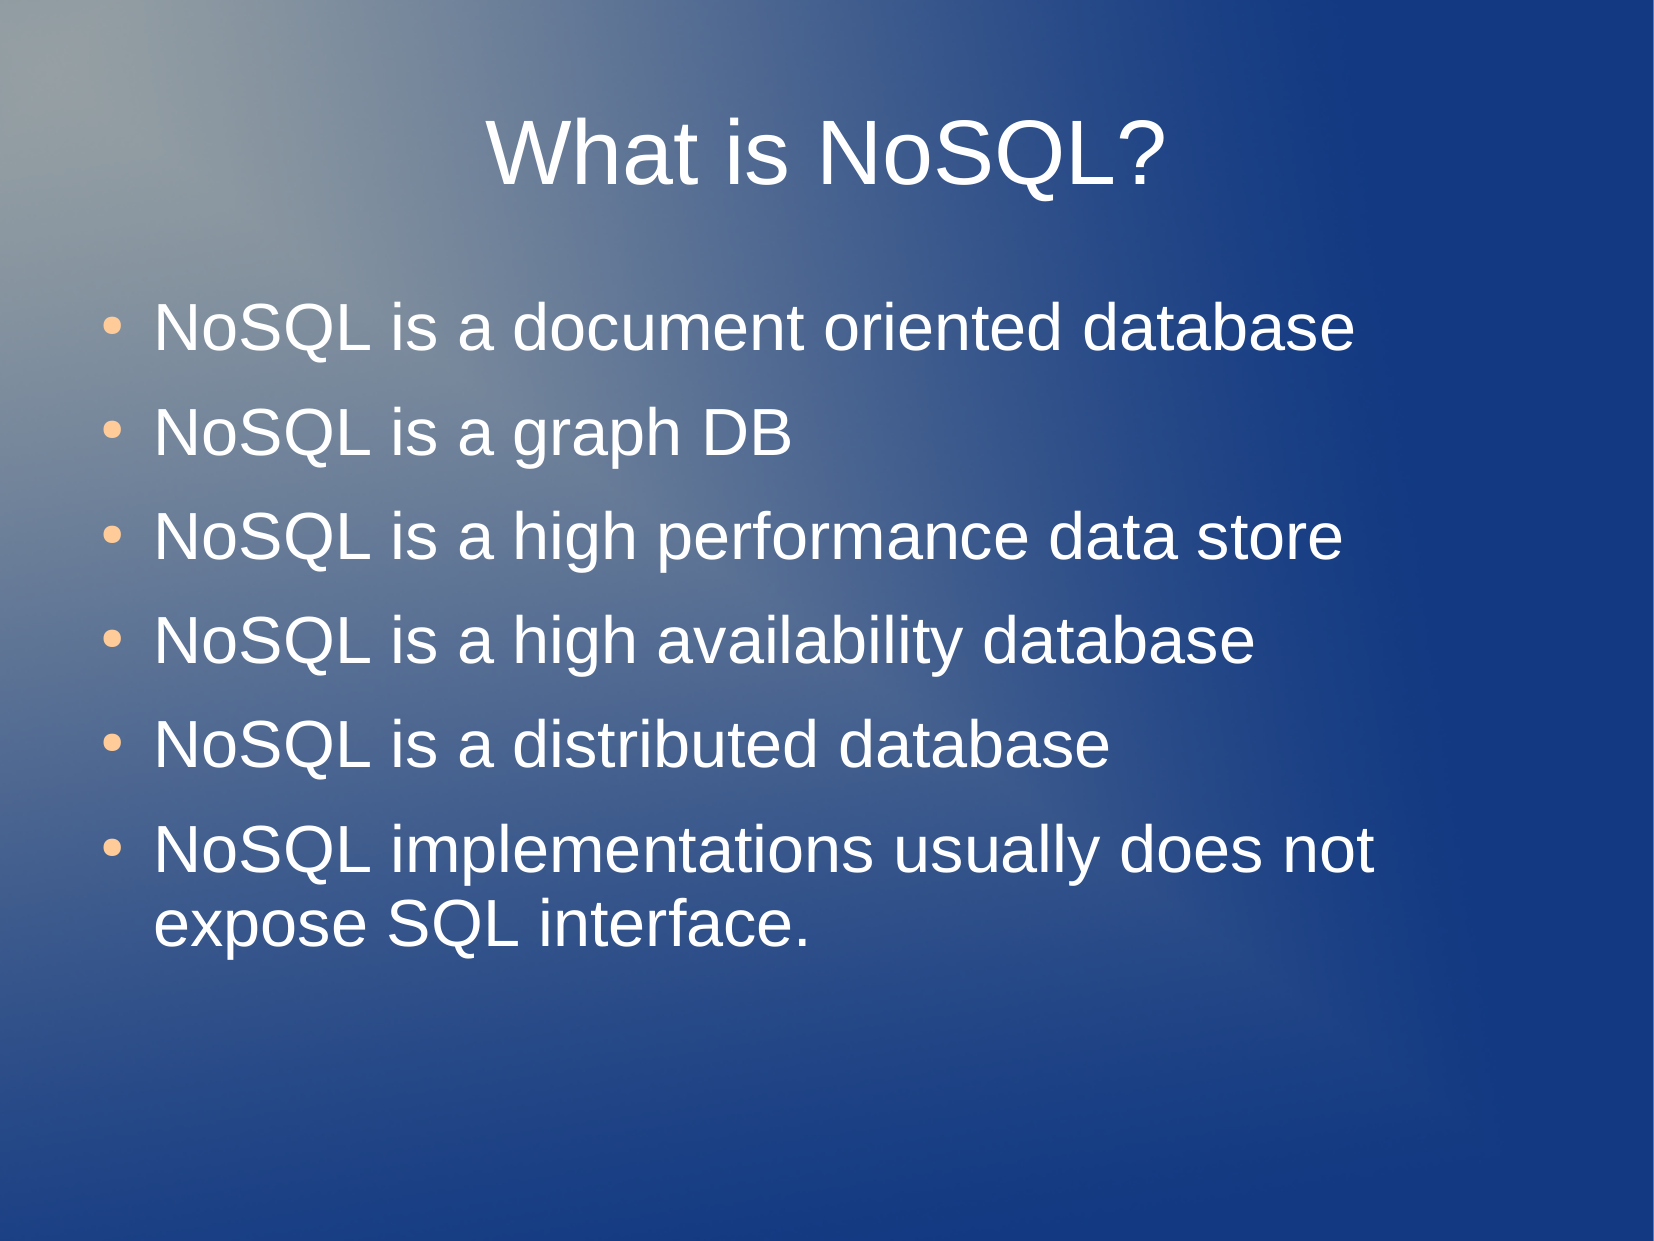

# What is NoSQL?
NoSQL is a document oriented database
NoSQL is a graph DB
NoSQL is a high performance data store
NoSQL is a high availability database
NoSQL is a distributed database
NoSQL implementations usually does not expose SQL interface.